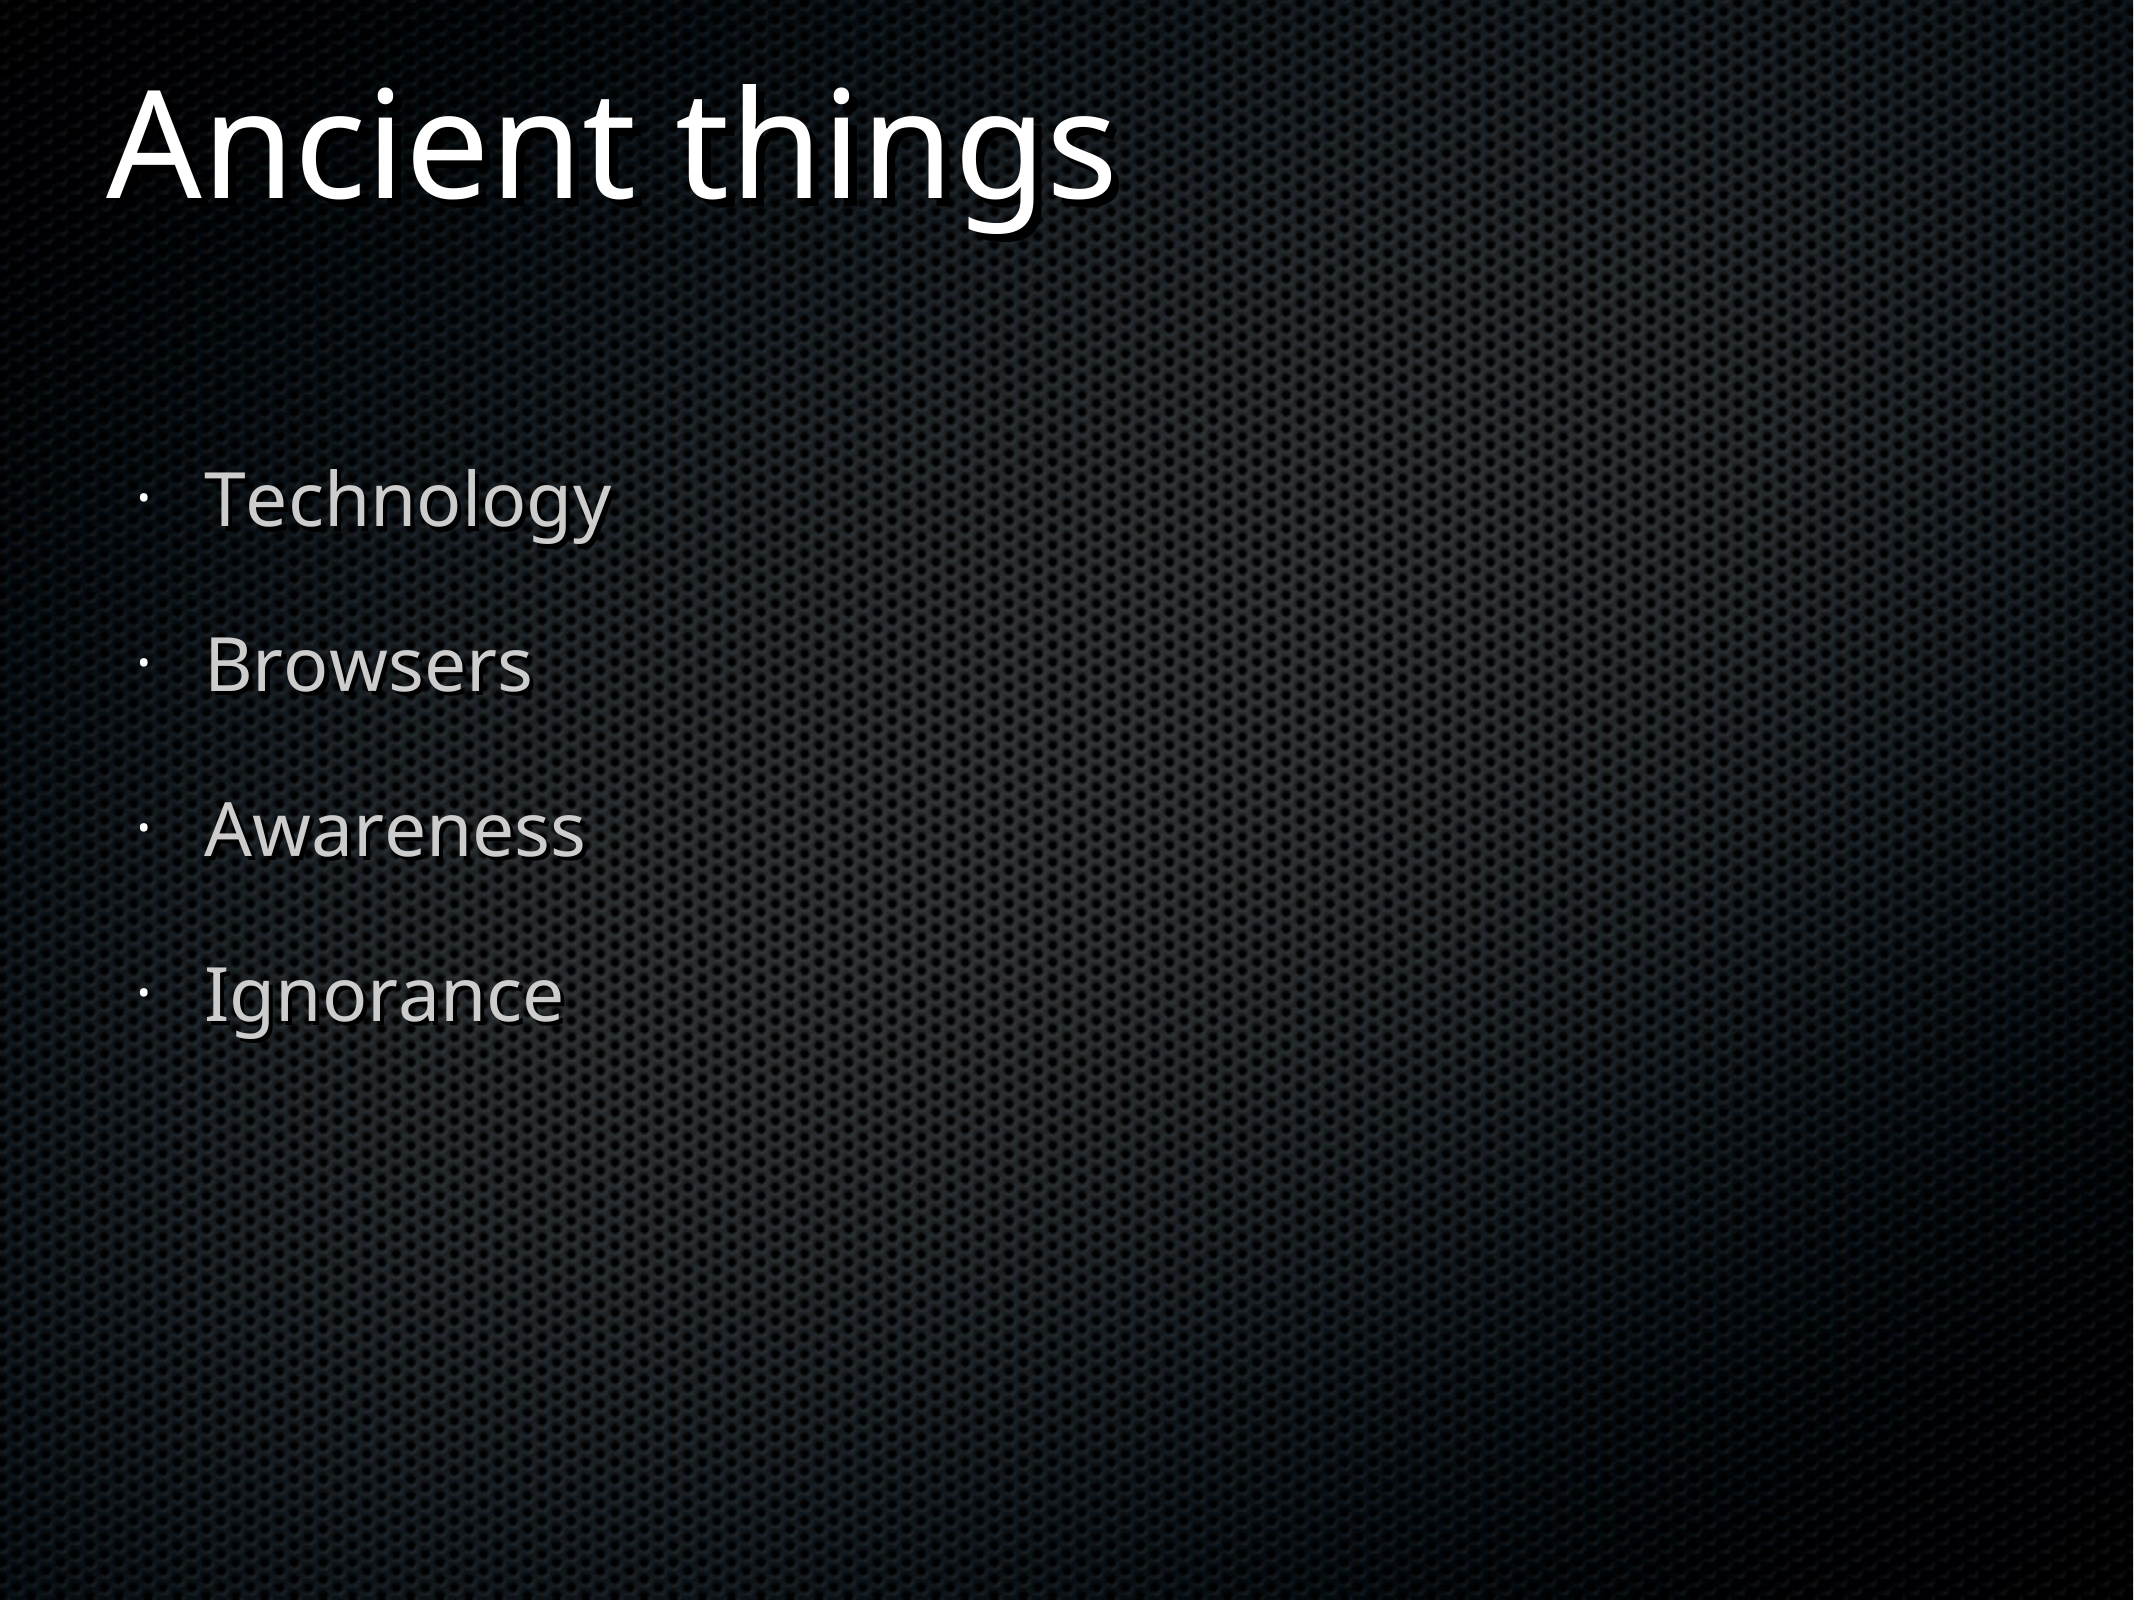

# Ancient things
Technology
Browsers
Awareness
Ignorance